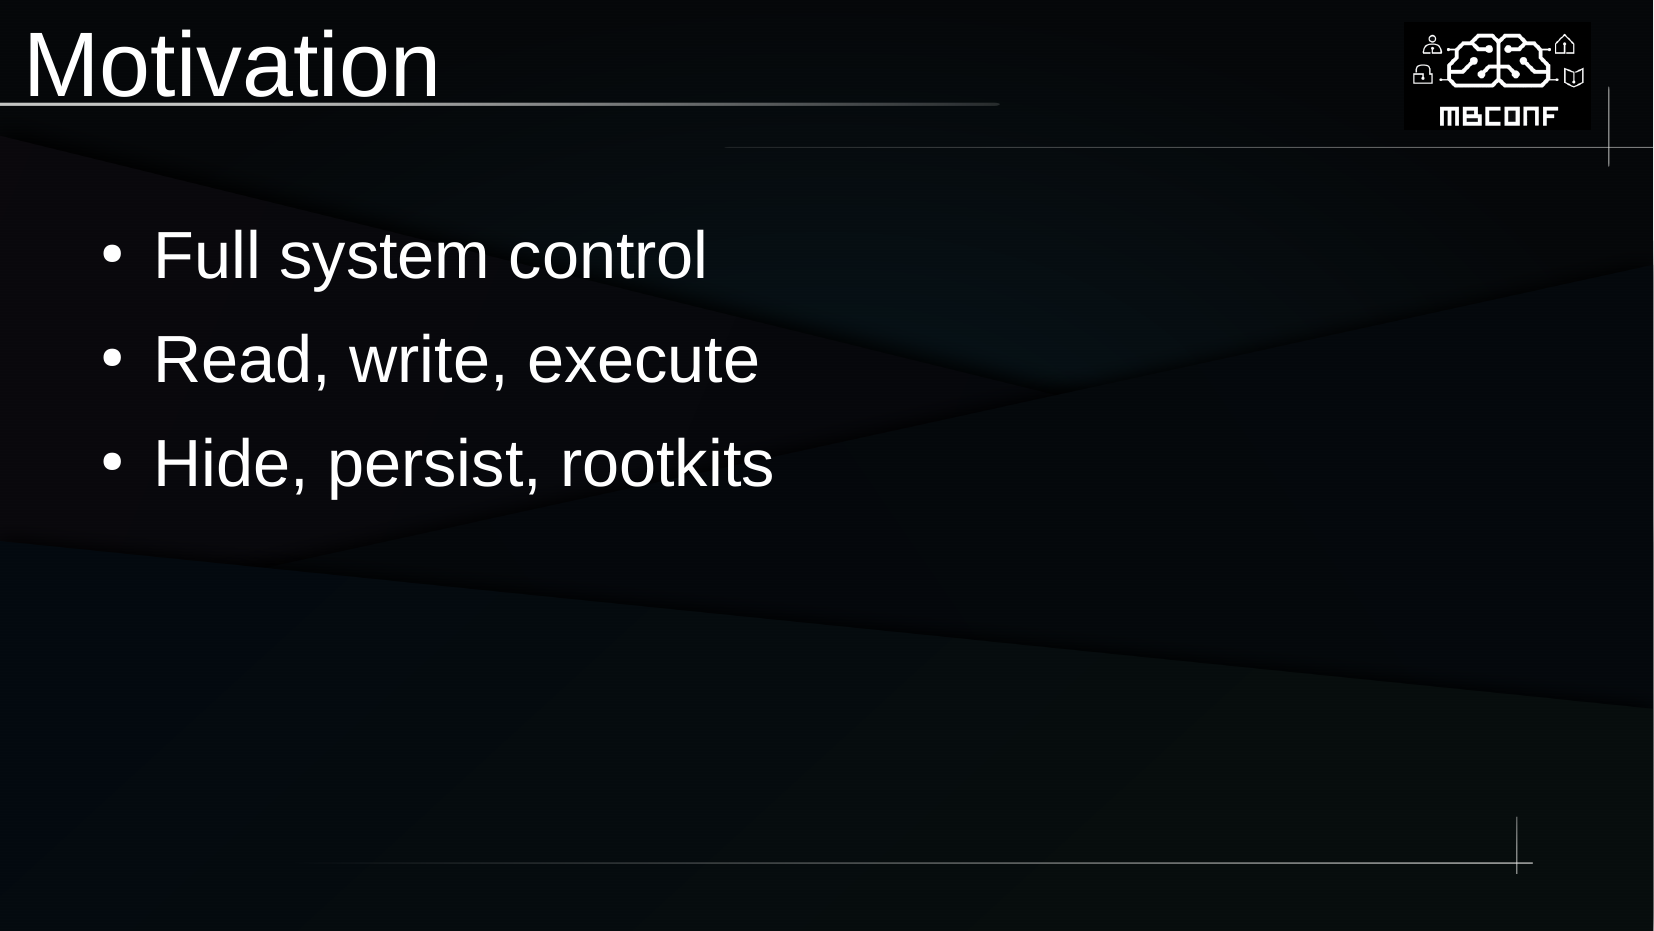

# Motivation
Full system control
Read, write, execute
Hide, persist, rootkits